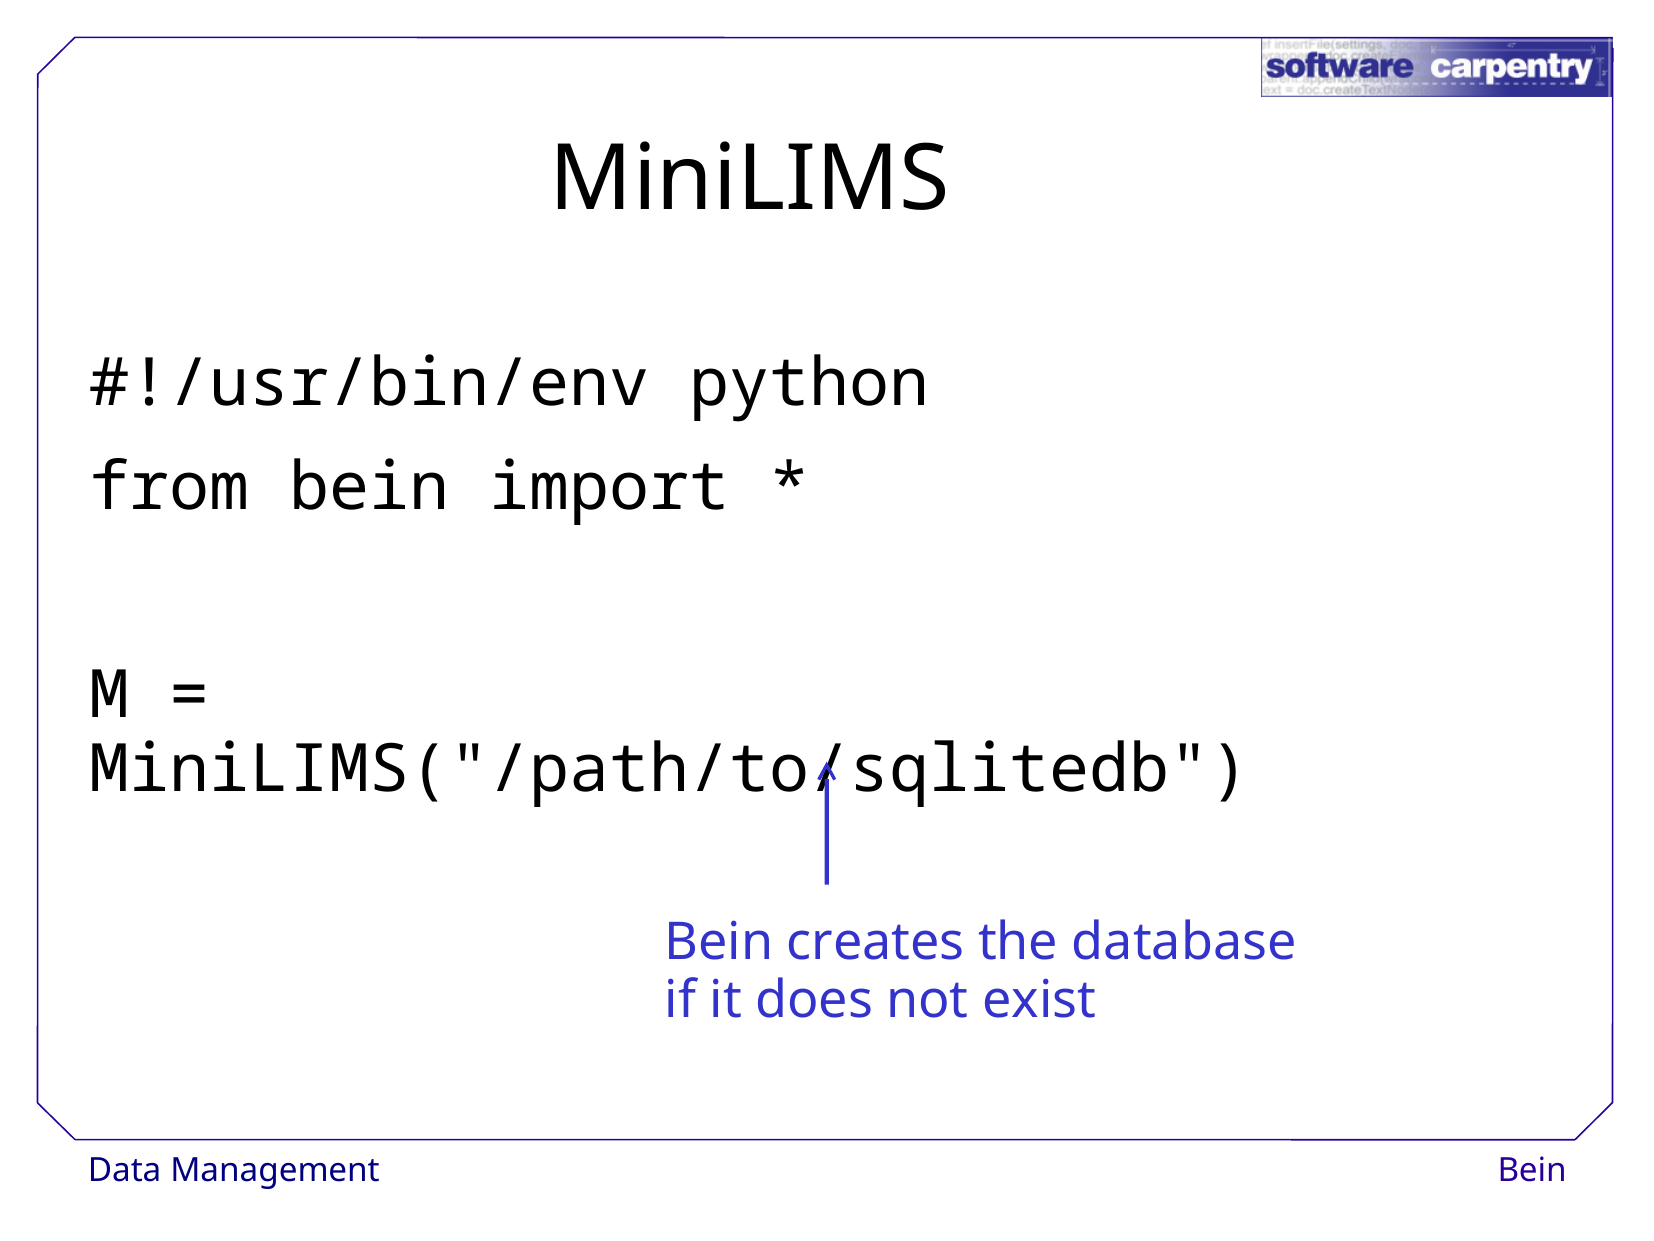

MiniLIMS
#!/usr/bin/env python
from bein import *
M = MiniLIMS("/path/to/sqlitedb")
Bein creates the database
if it does not exist